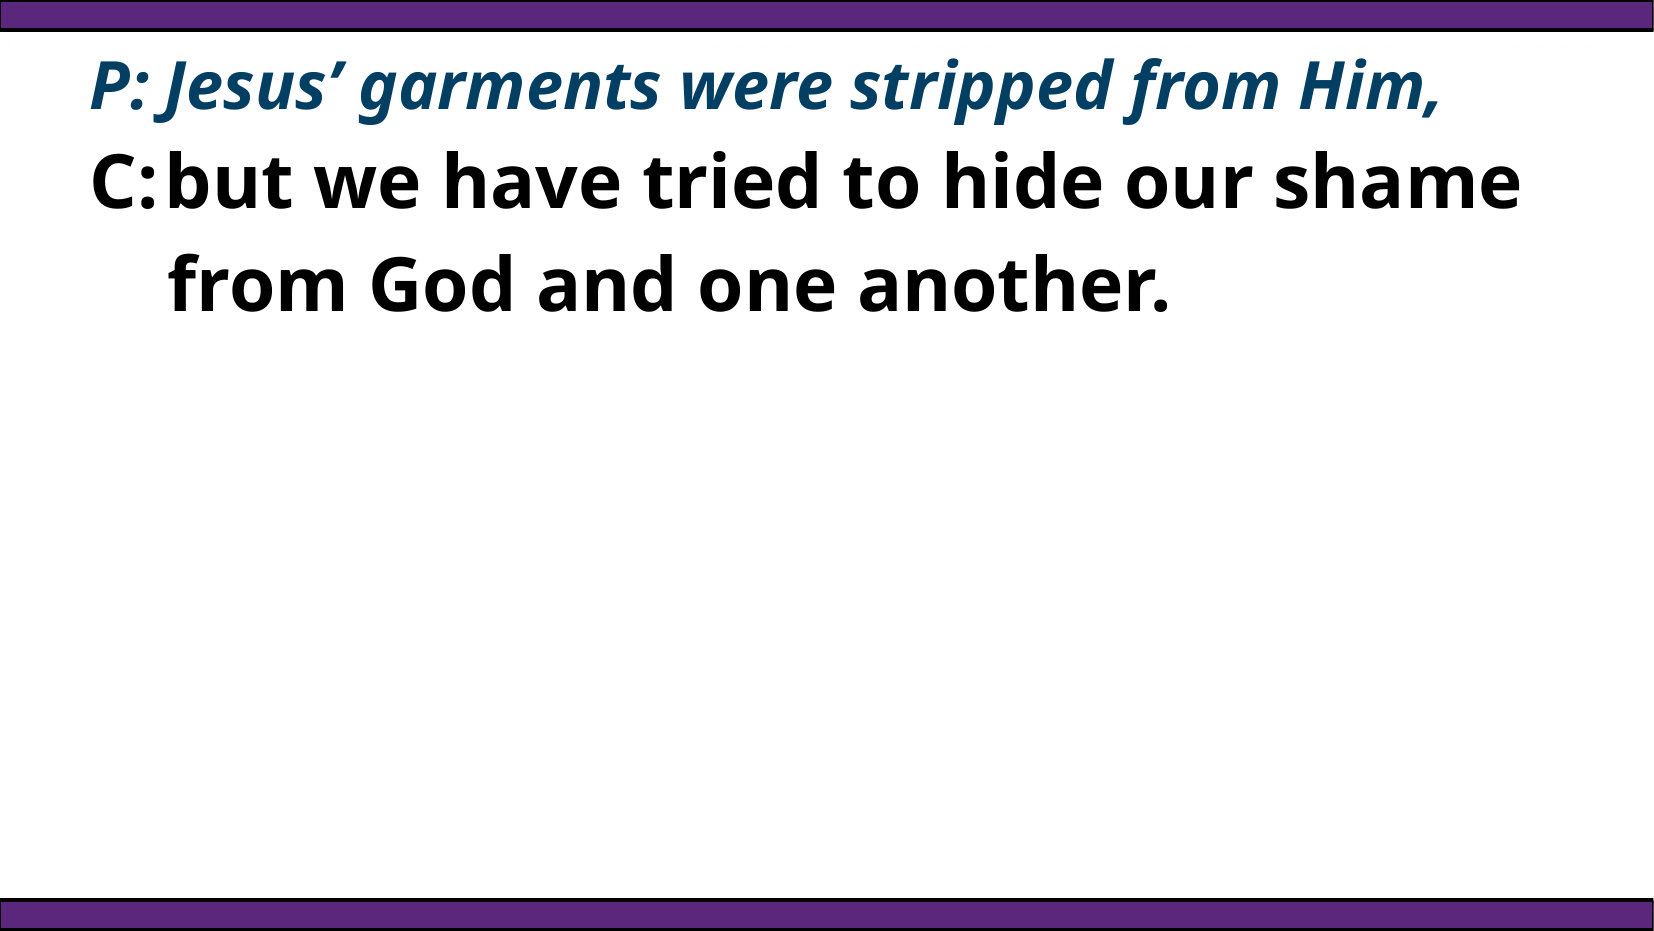

P:	Jesus’ garments were stripped from Him,
C:	but we have tried to hide our shame
 from God and one another.